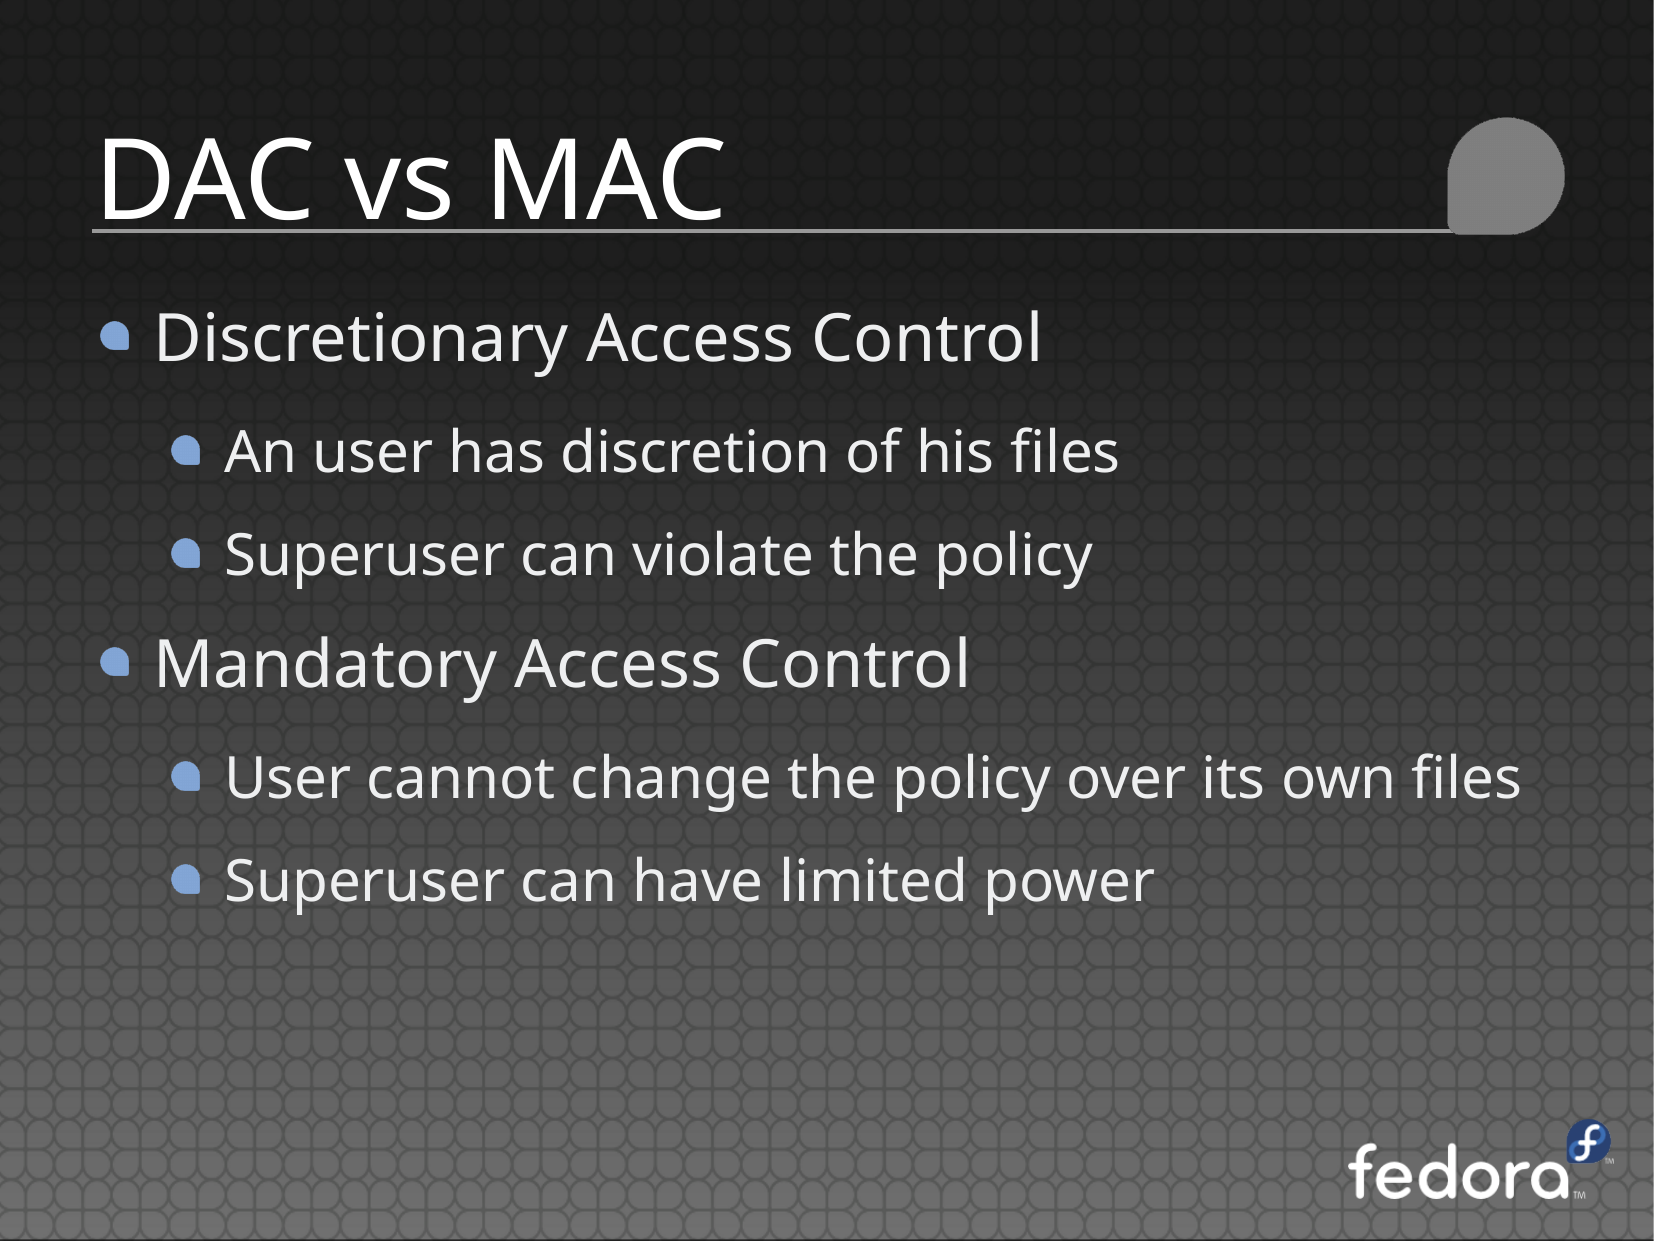

DAC vs MAC
# Discretionary Access Control
An user has discretion of his files
Superuser can violate the policy
Mandatory Access Control
User cannot change the policy over its own files
Superuser can have limited power